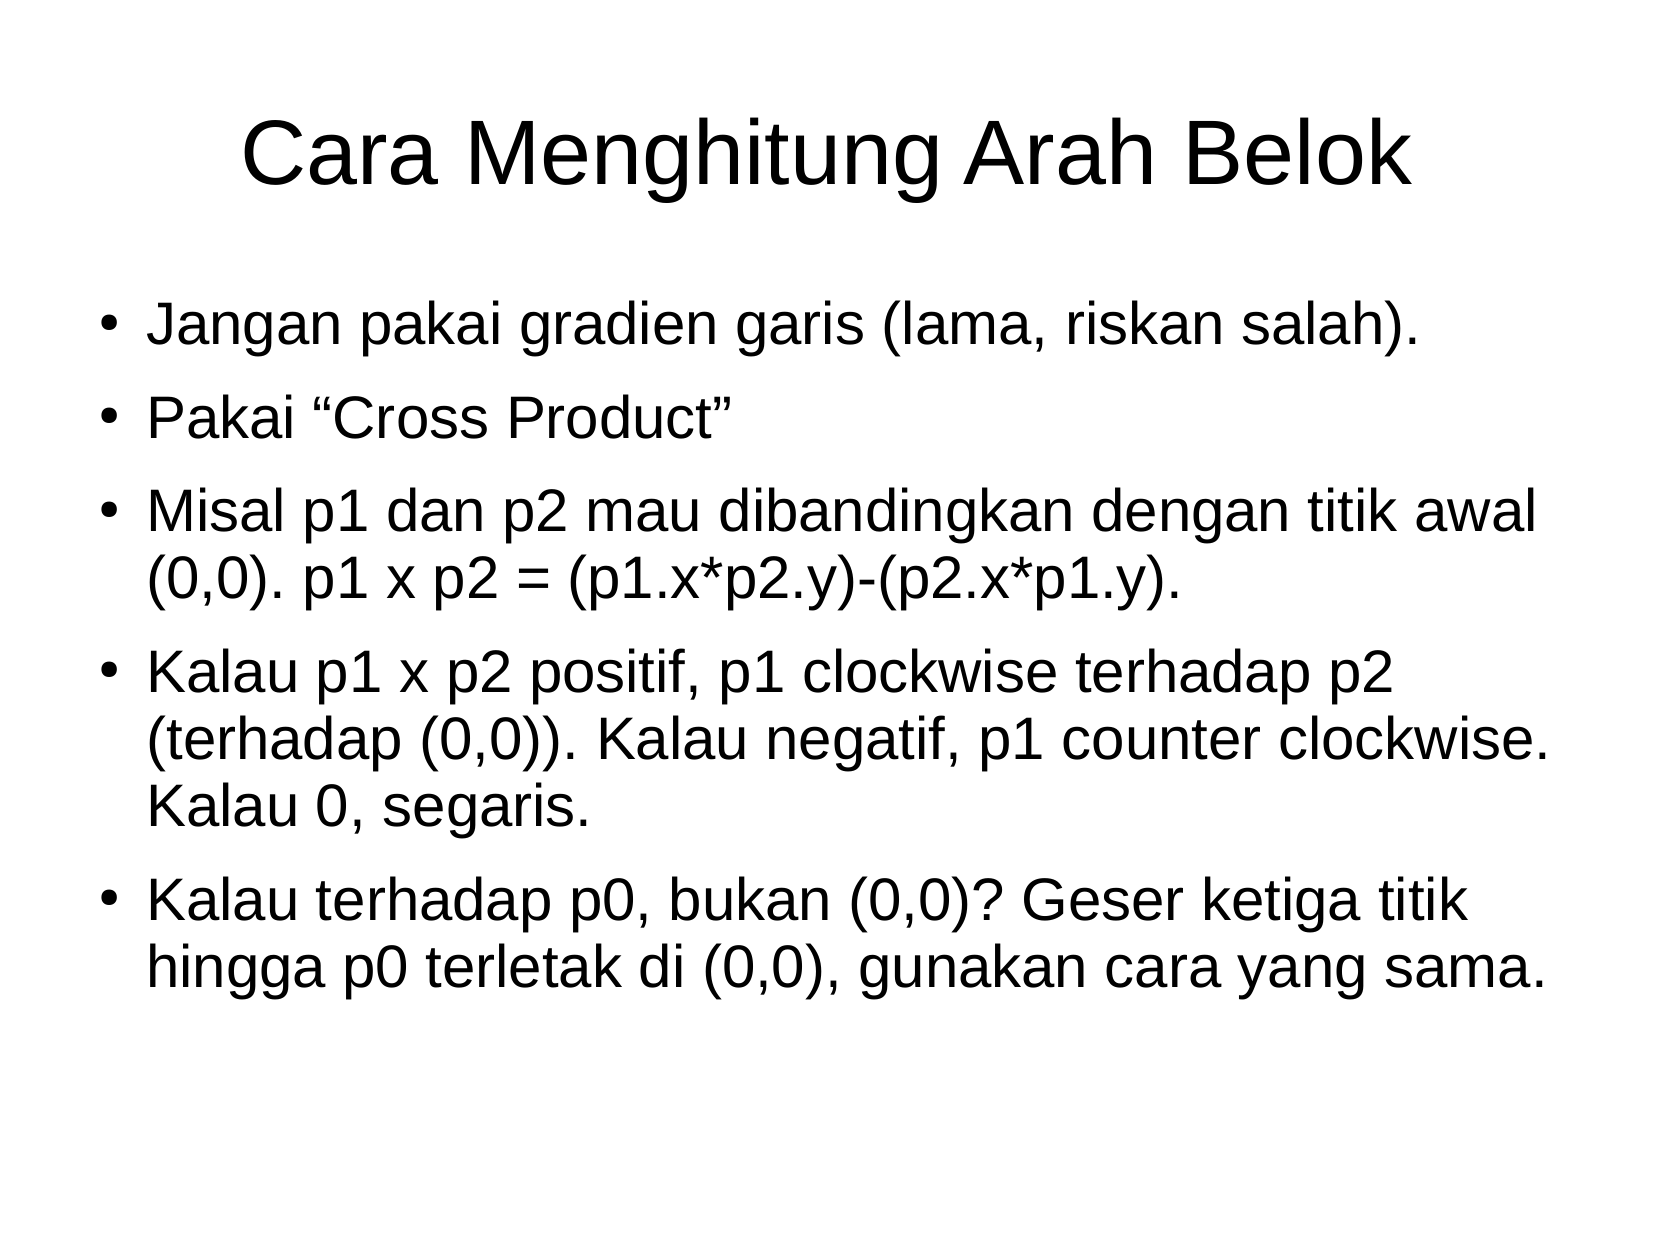

# Cara Menghitung Arah Belok
Jangan pakai gradien garis (lama, riskan salah).
Pakai “Cross Product”
Misal p1 dan p2 mau dibandingkan dengan titik awal (0,0). p1 x p2 = (p1.x*p2.y)-(p2.x*p1.y).
Kalau p1 x p2 positif, p1 clockwise terhadap p2 (terhadap (0,0)). Kalau negatif, p1 counter clockwise. Kalau 0, segaris.
Kalau terhadap p0, bukan (0,0)? Geser ketiga titik hingga p0 terletak di (0,0), gunakan cara yang sama.